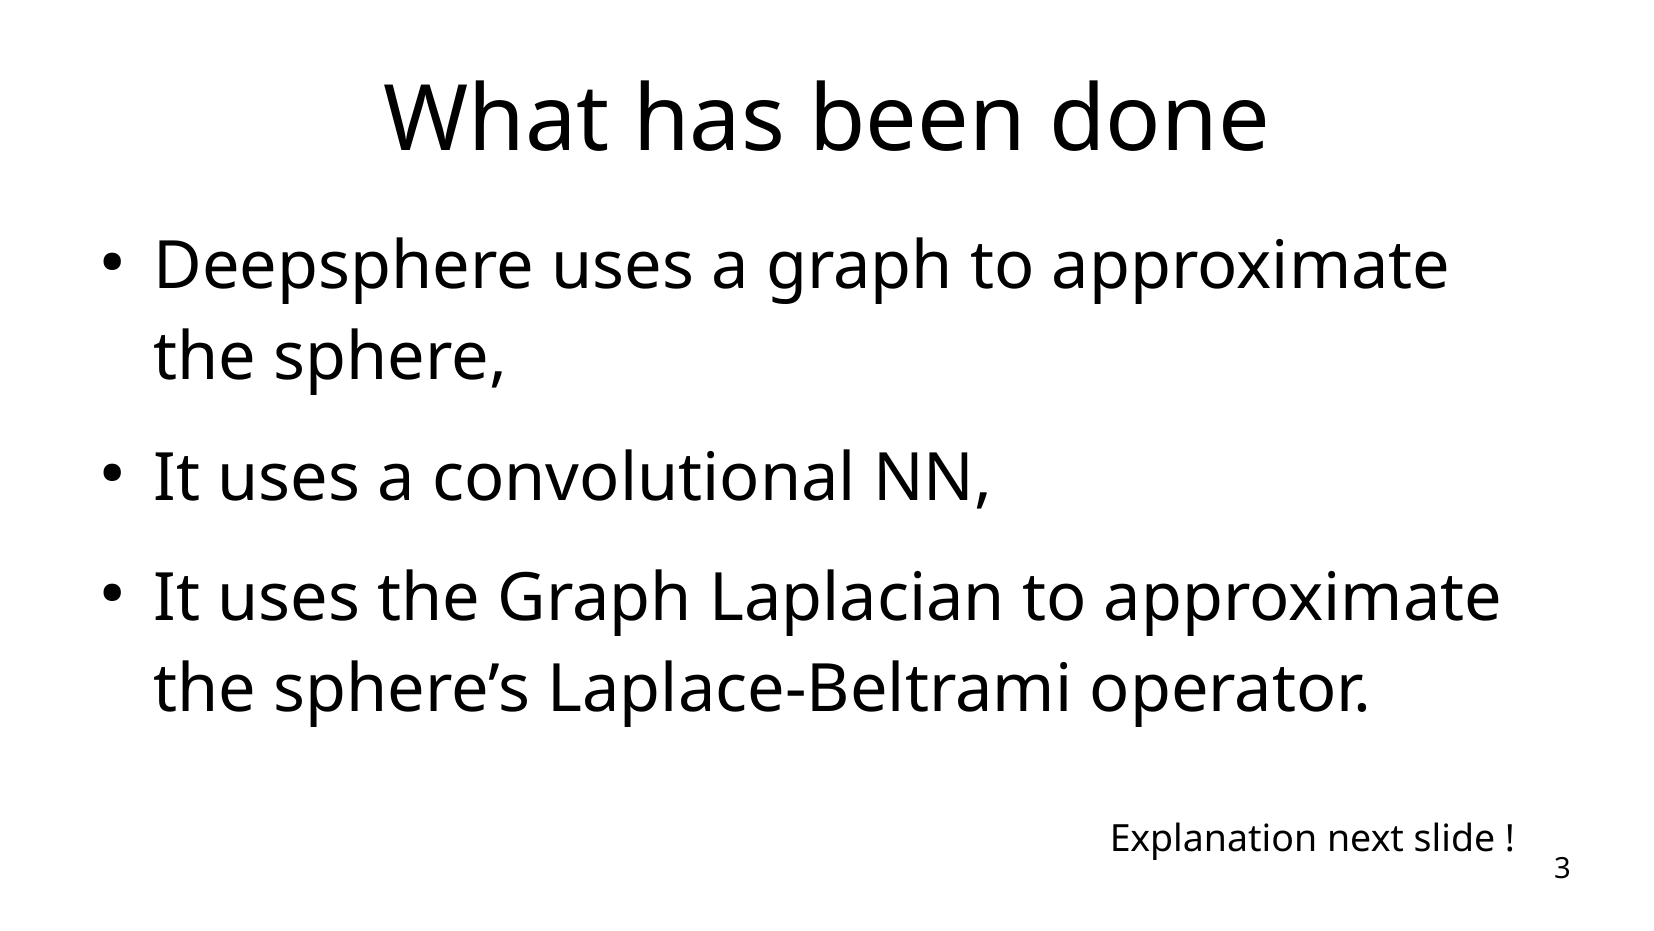

# What has been done
Deepsphere uses a graph to approximate the sphere,
It uses a convolutional NN,
It uses the Graph Laplacian to approximate the sphere’s Laplace-Beltrami operator.
Explanation next slide !
3